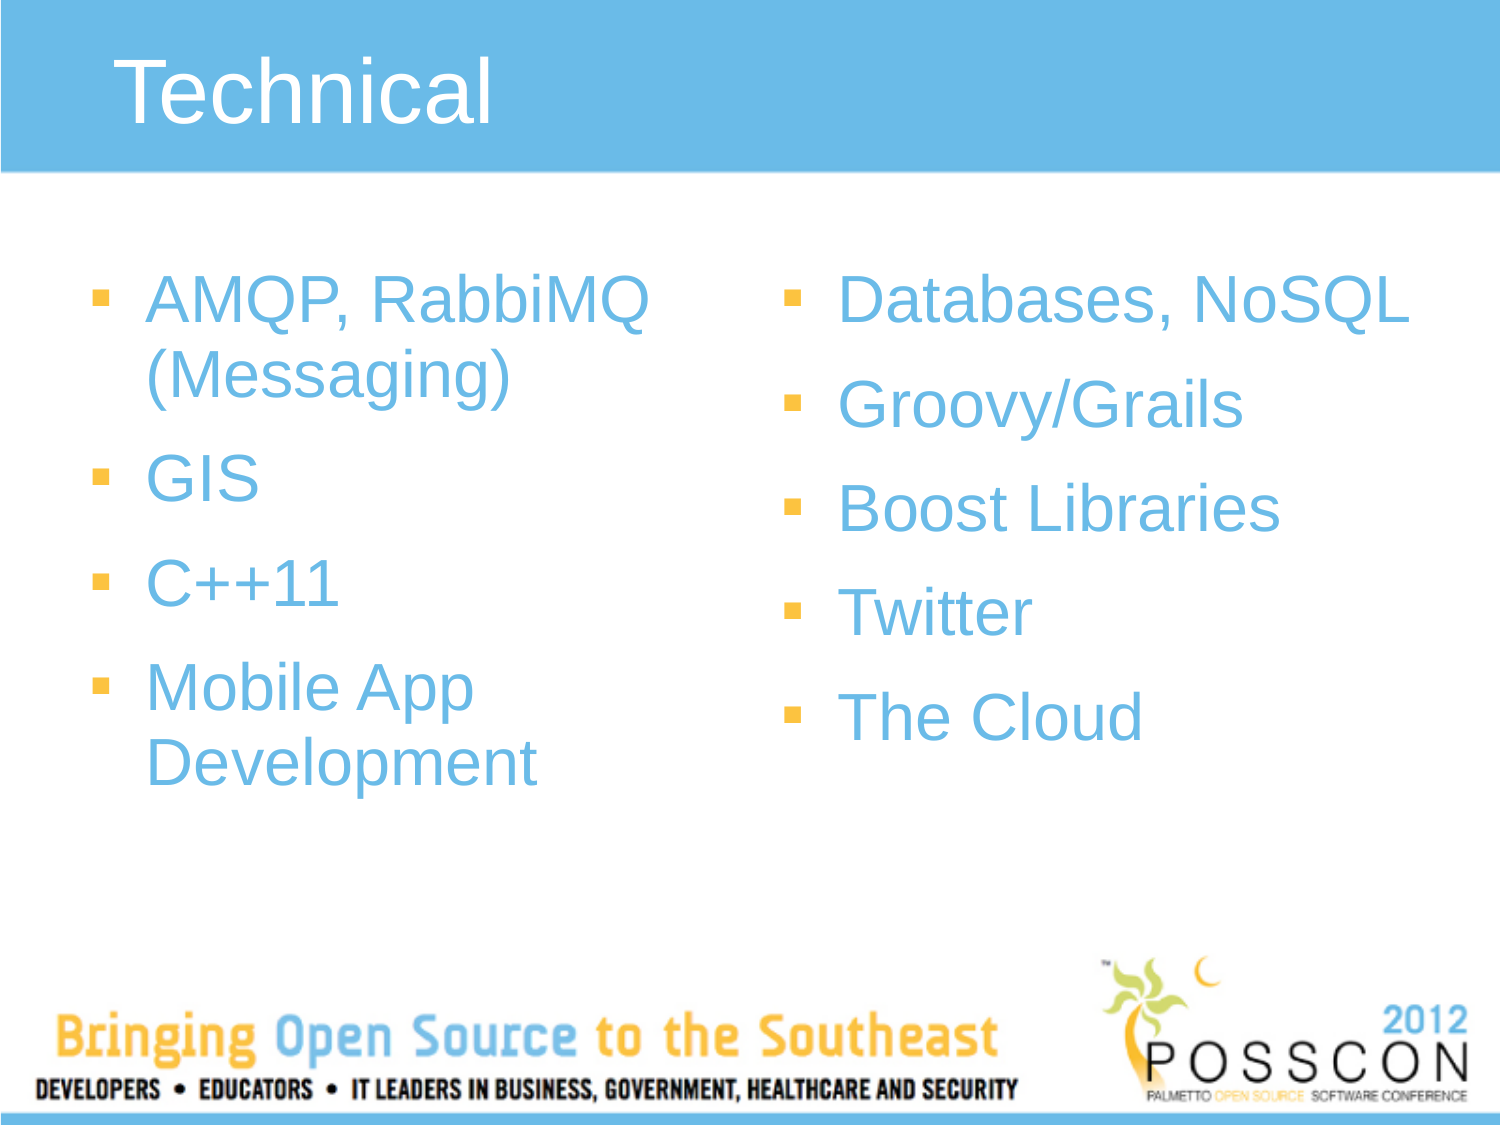

# Technical
AMQP, RabbiMQ (Messaging)
GIS
C++11
Mobile App Development
Databases, NoSQL
Groovy/Grails
Boost Libraries
Twitter
The Cloud